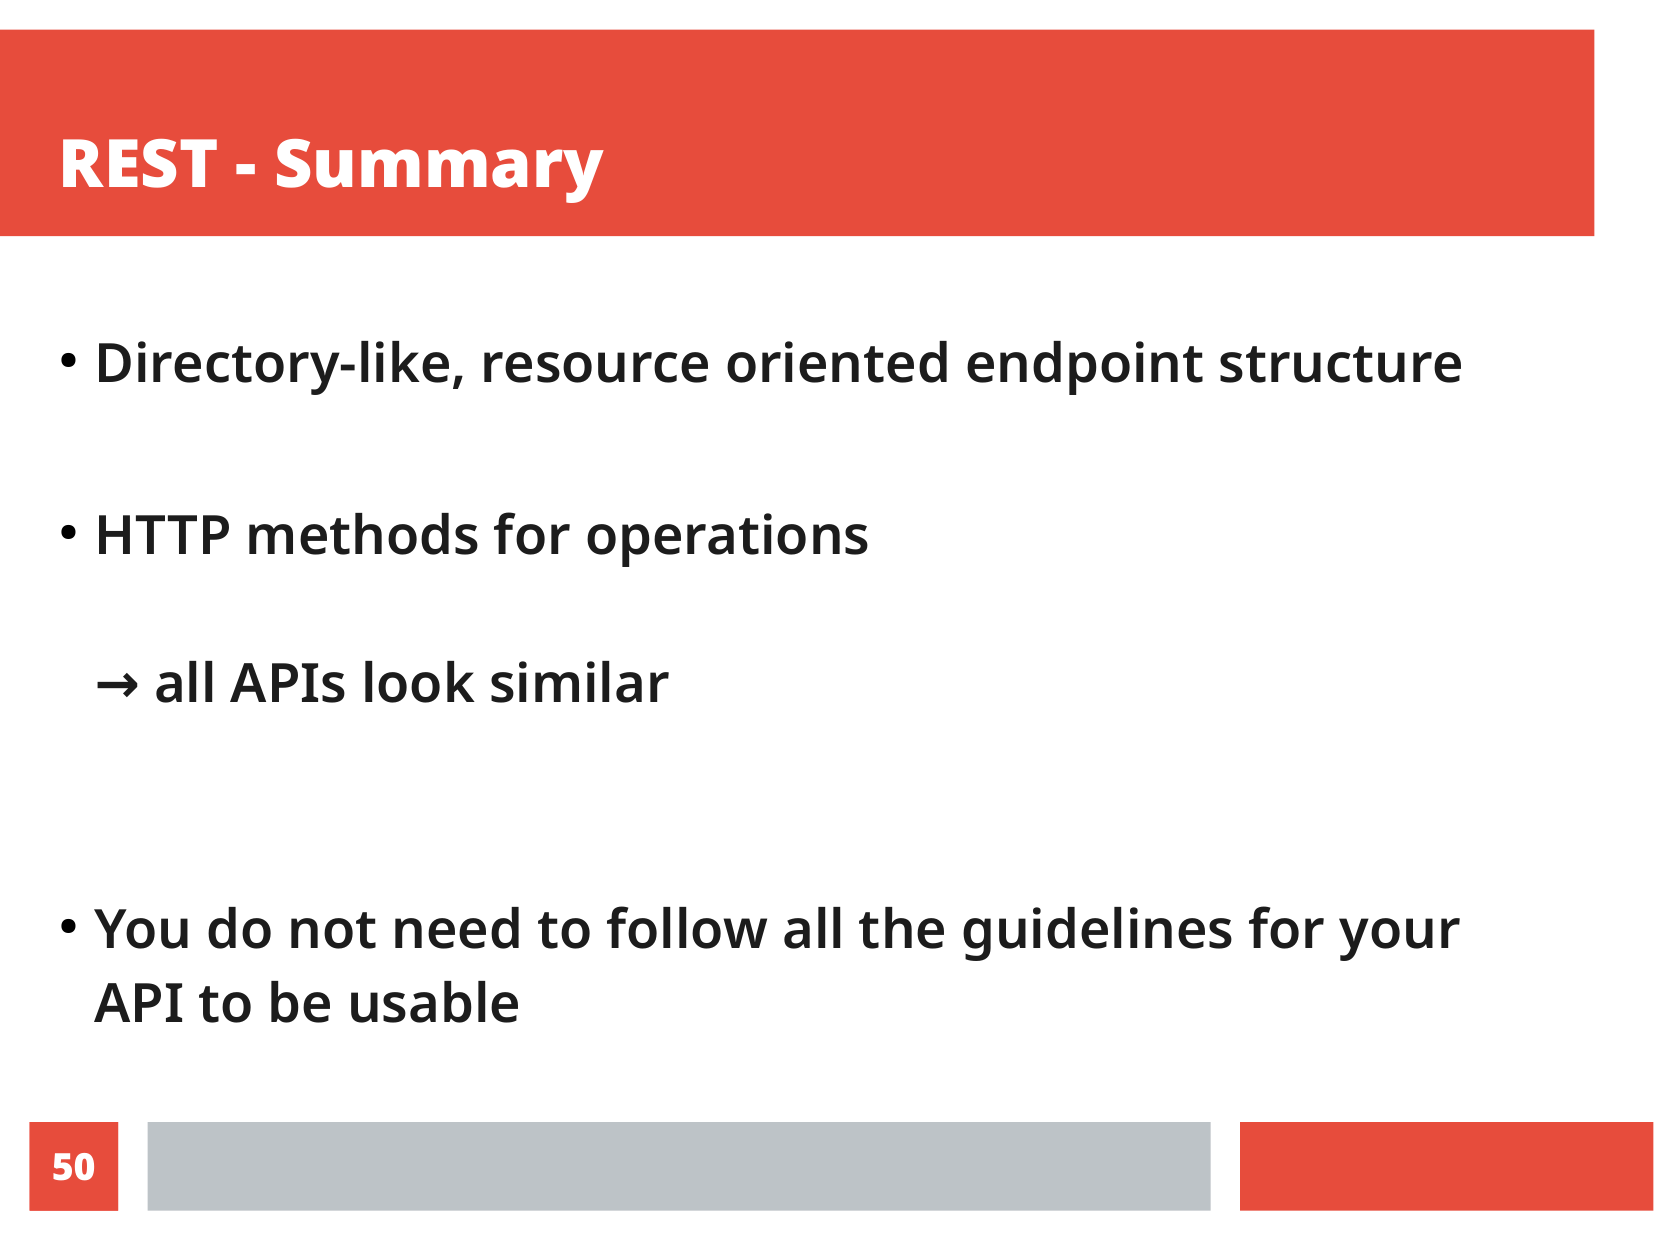

# REST - Summary
Directory-like, resource oriented endpoint structure
HTTP methods for operations
→ all APIs look similar
You do not need to follow all the guidelines for your API to be usable
50